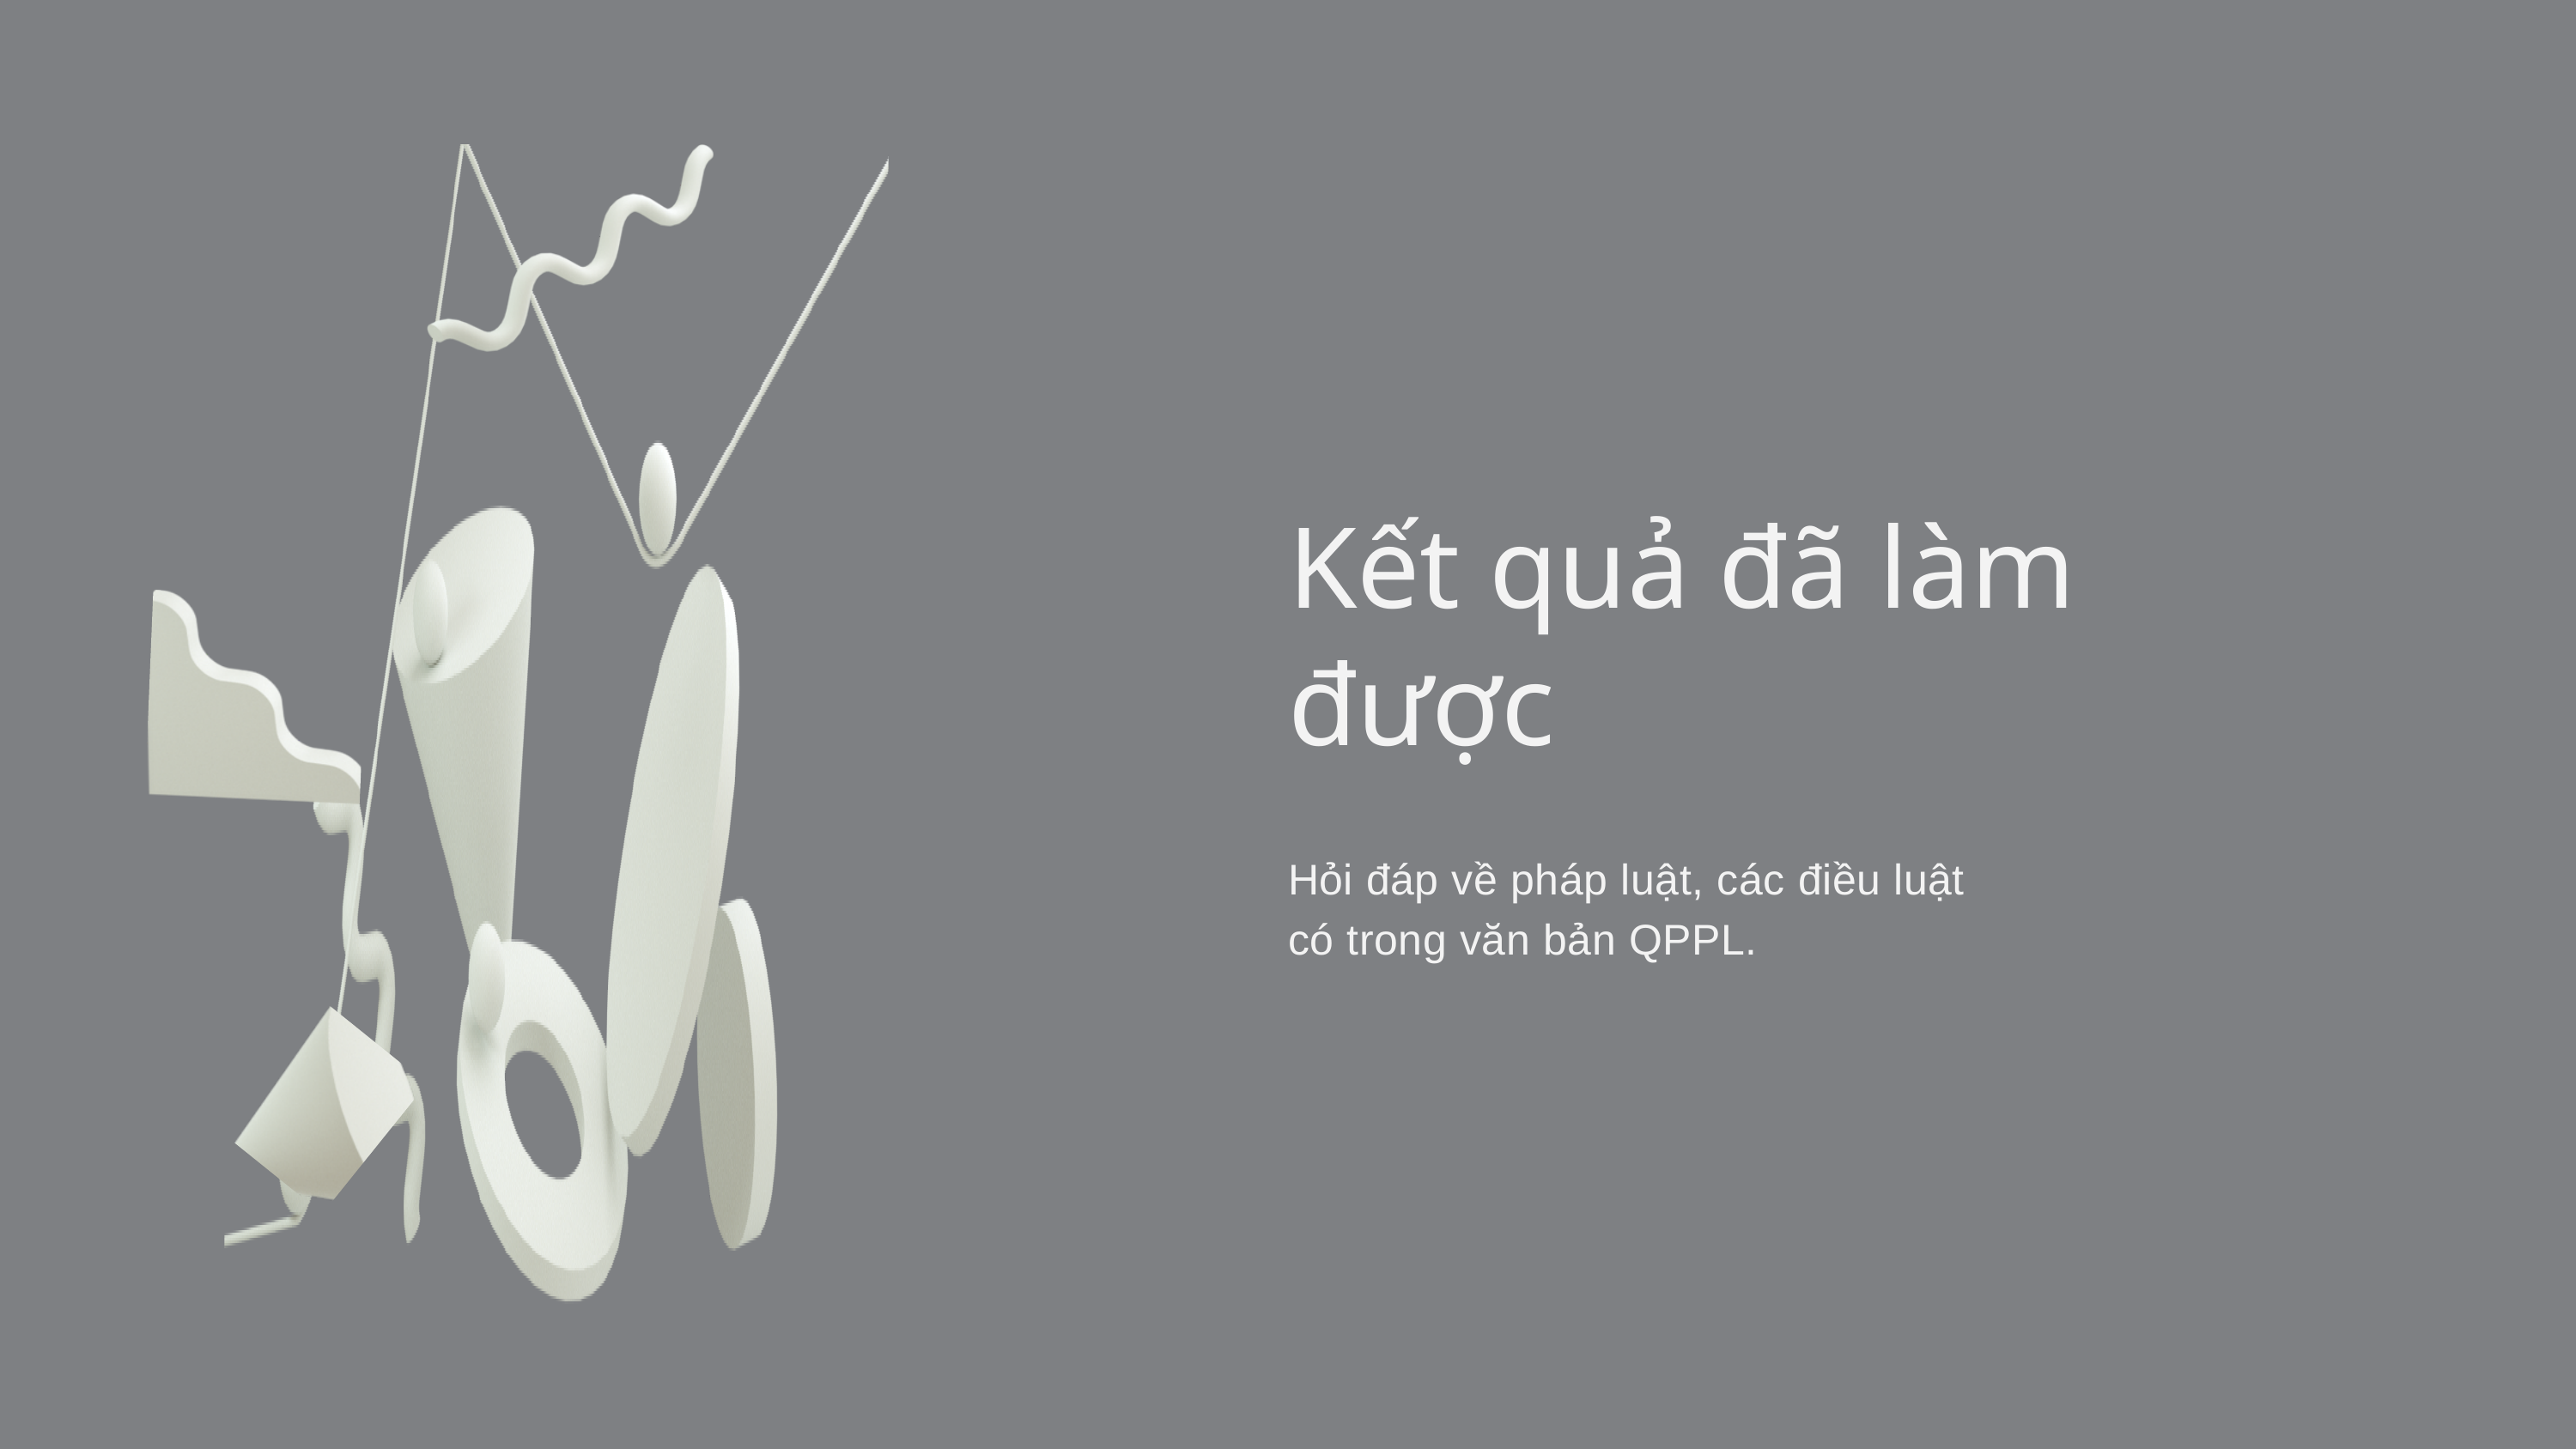

Kết quả đã làm được
Hỏi đáp về pháp luật, các điều luật có trong văn bản QPPL.